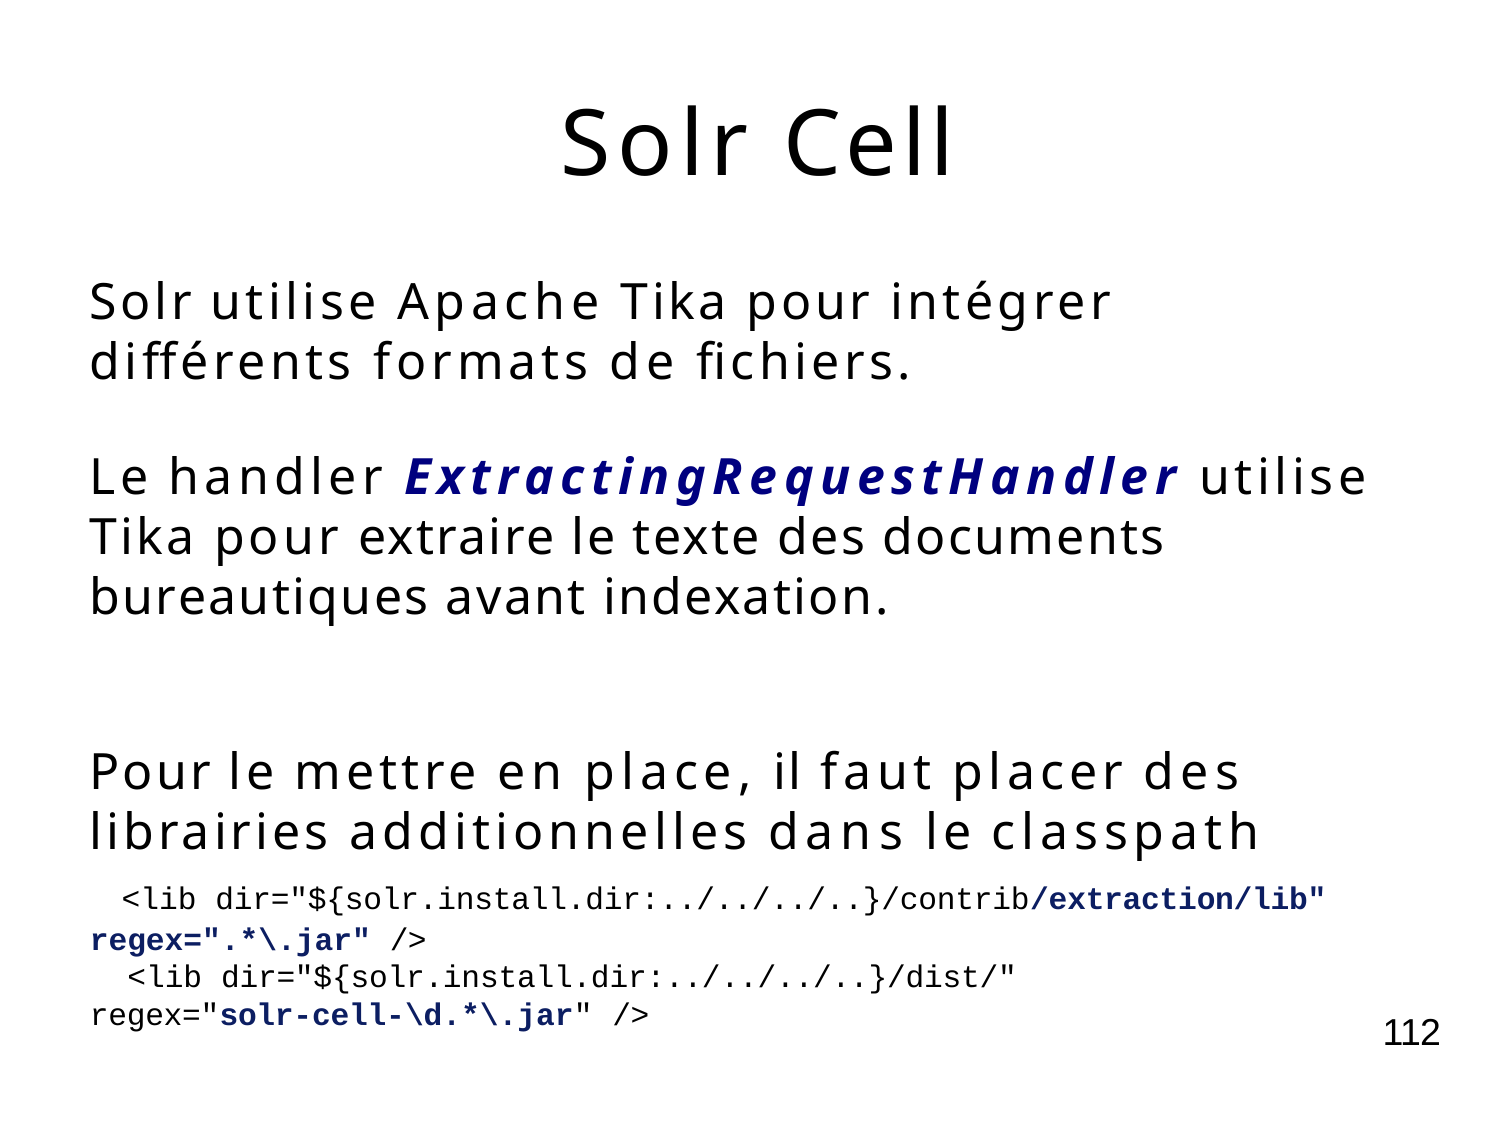

# Solr Cell
Solr utilise Apache Tika pour intégrer différents formats de fichiers.
Le handler ExtractingRequestHandler utilise Tika pour extraire le texte des documents bureautiques avant indexation.
Pour le mettre en place, il faut placer des librairies additionnelles dans le classpath
<lib dir="${solr.install.dir:../../../..}/contrib/extraction/lib" regex=".*\.jar" />
<lib dir="${solr.install.dir:../../../..}/dist/" regex="solr-cell-\d.*\.jar" />
112